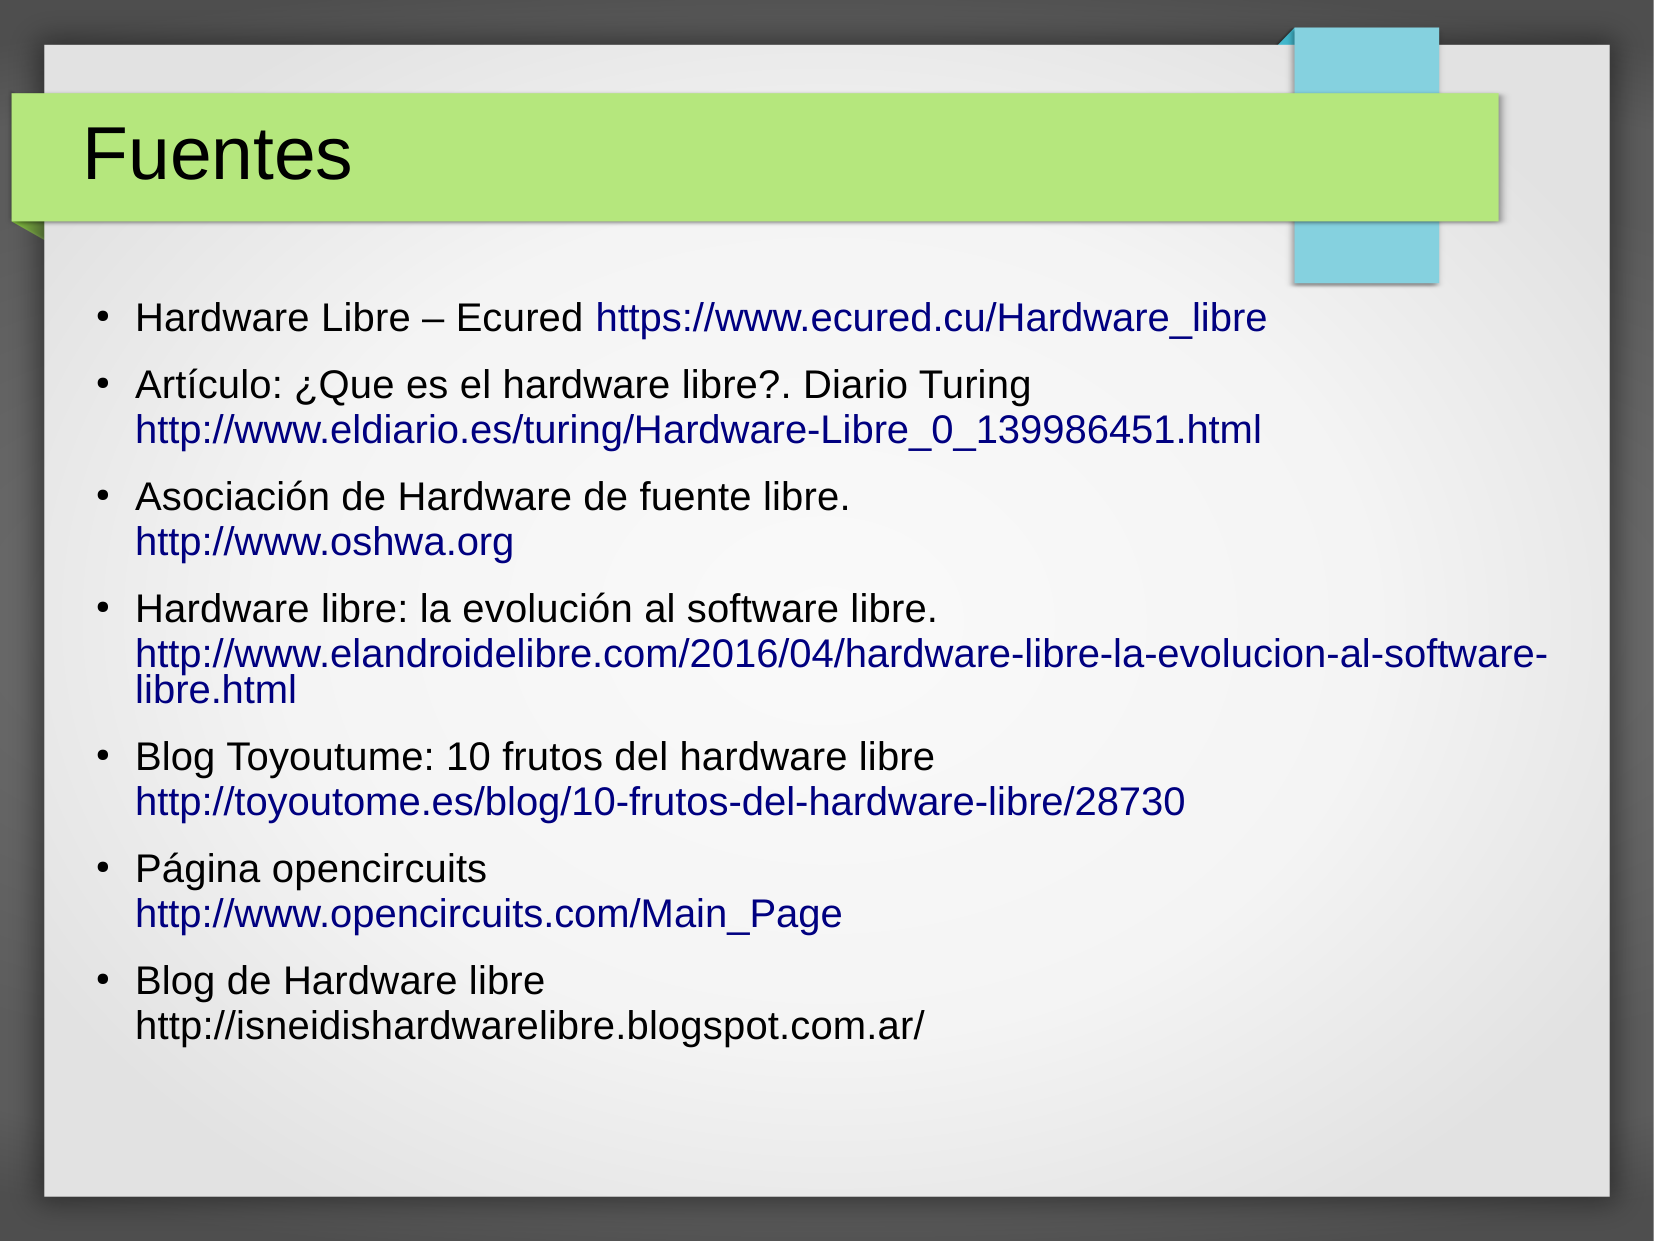

# Fuentes
Hardware Libre – Ecured https://www.ecured.cu/Hardware_libre
Artículo: ¿Que es el hardware libre?. Diario Turing
http://www.eldiario.es/turing/Hardware-Libre_0_139986451.html
Asociación de Hardware de fuente libre.
http://www.oshwa.org
Hardware libre: la evolución al software libre.
http://www.elandroidelibre.com/2016/04/hardware-libre-la-evolucion-al-software-libre.html
Blog Toyoutume: 10 frutos del hardware libre
http://toyoutome.es/blog/10-frutos-del-hardware-libre/28730
Página opencircuits
http://www.opencircuits.com/Main_Page
Blog de Hardware libre
http://isneidishardwarelibre.blogspot.com.ar/